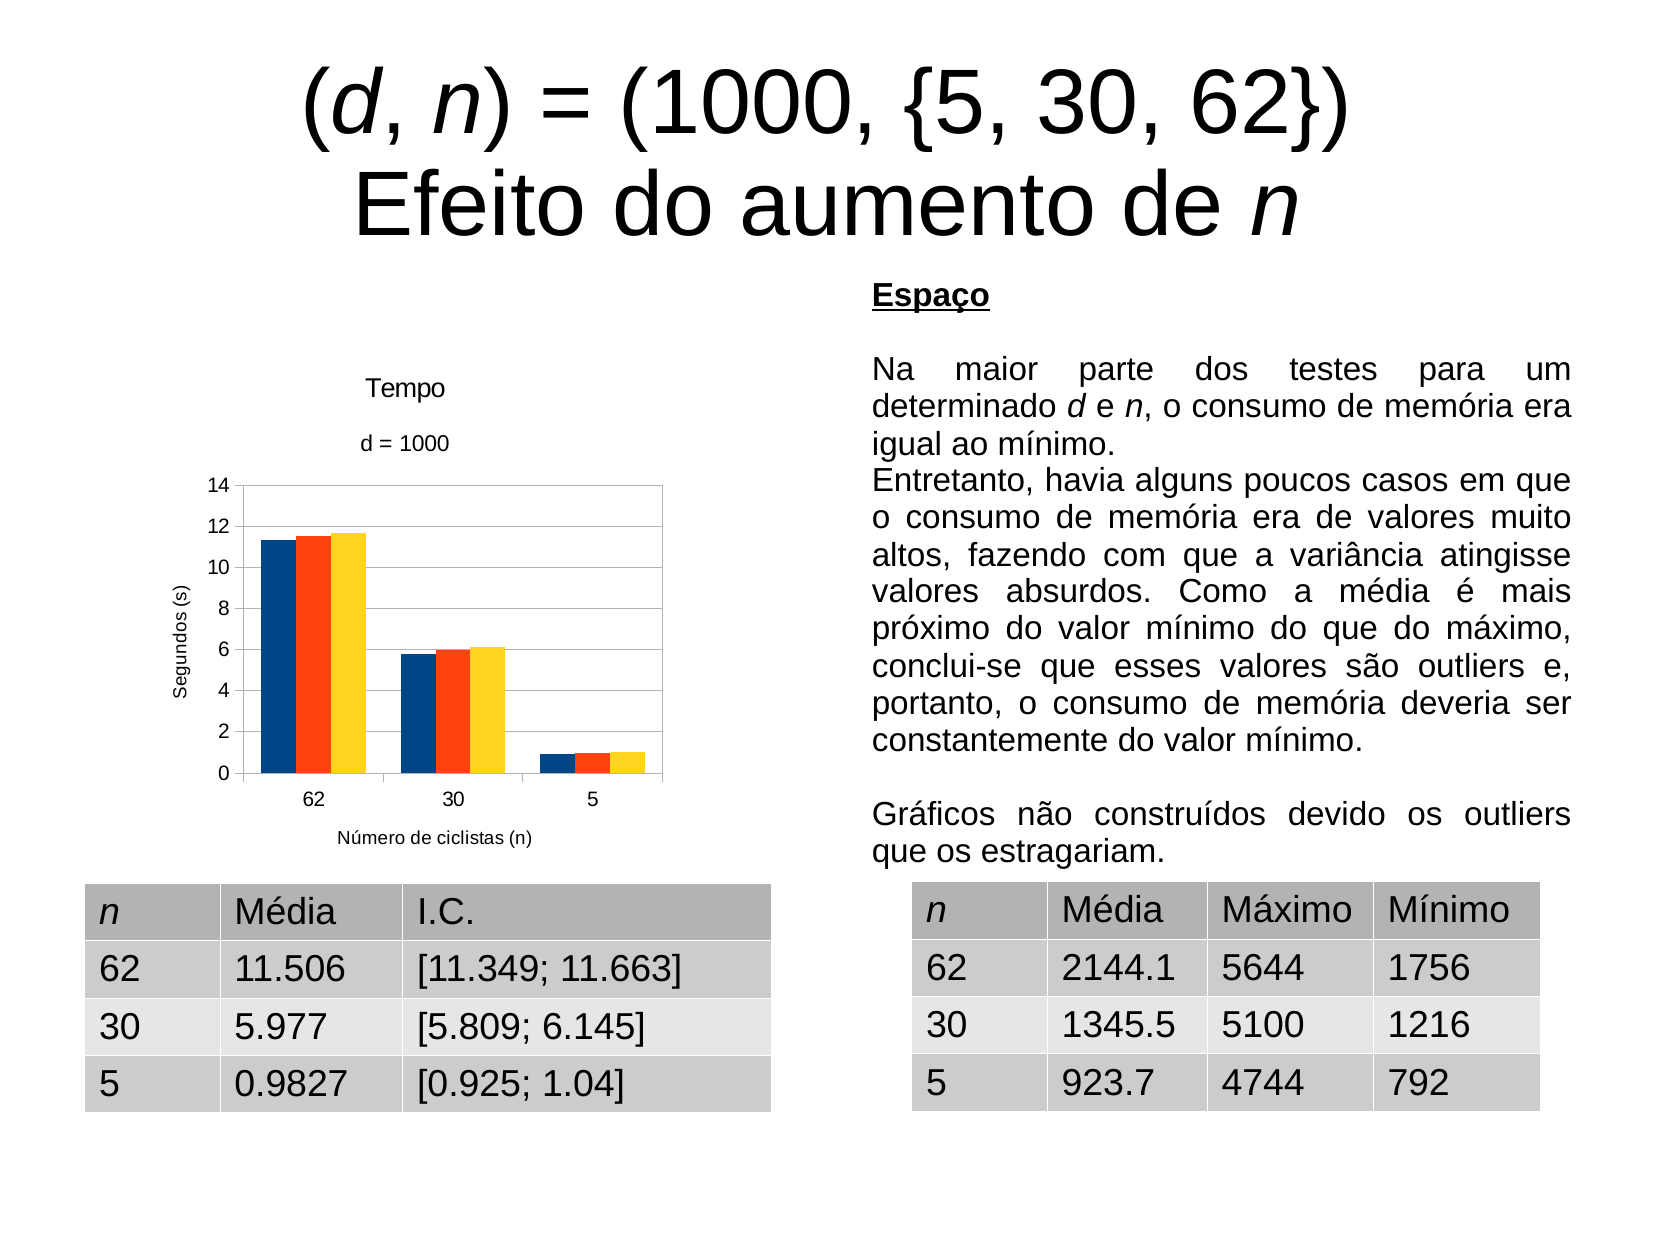

# (d, n) = (1000, {5, 30, 62}) Efeito do aumento de n
Espaço
Na maior parte dos testes para um determinado d e n, o consumo de memória era igual ao mínimo.
Entretanto, havia alguns poucos casos em que o consumo de memória era de valores muito altos, fazendo com que a variância atingisse valores absurdos. Como a média é mais próximo do valor mínimo do que do máximo, conclui-se que esses valores são outliers e, portanto, o consumo de memória deveria ser constantemente do valor mínimo.
Gráficos não construídos devido os outliers que os estragariam.
### Chart: Tempo
d = 1000
| Category | Column 1 | Column 2 | Column 3 |
|---|---|---|---|
| 62 | 11.349 | 11.506 | 11.663 |
| 30 | 5.809 | 5.977 | 6.145 |
| 5 | 0.925 | 0.9827 | 1.04 || n | Média | Máximo | Mínimo |
| --- | --- | --- | --- |
| 62 | 2144.1 | 5644 | 1756 |
| 30 | 1345.5 | 5100 | 1216 |
| 5 | 923.7 | 4744 | 792 |
| n | Média | I.C. |
| --- | --- | --- |
| 62 | 11.506 | [11.349; 11.663] |
| 30 | 5.977 | [5.809; 6.145] |
| 5 | 0.9827 | [0.925; 1.04] |